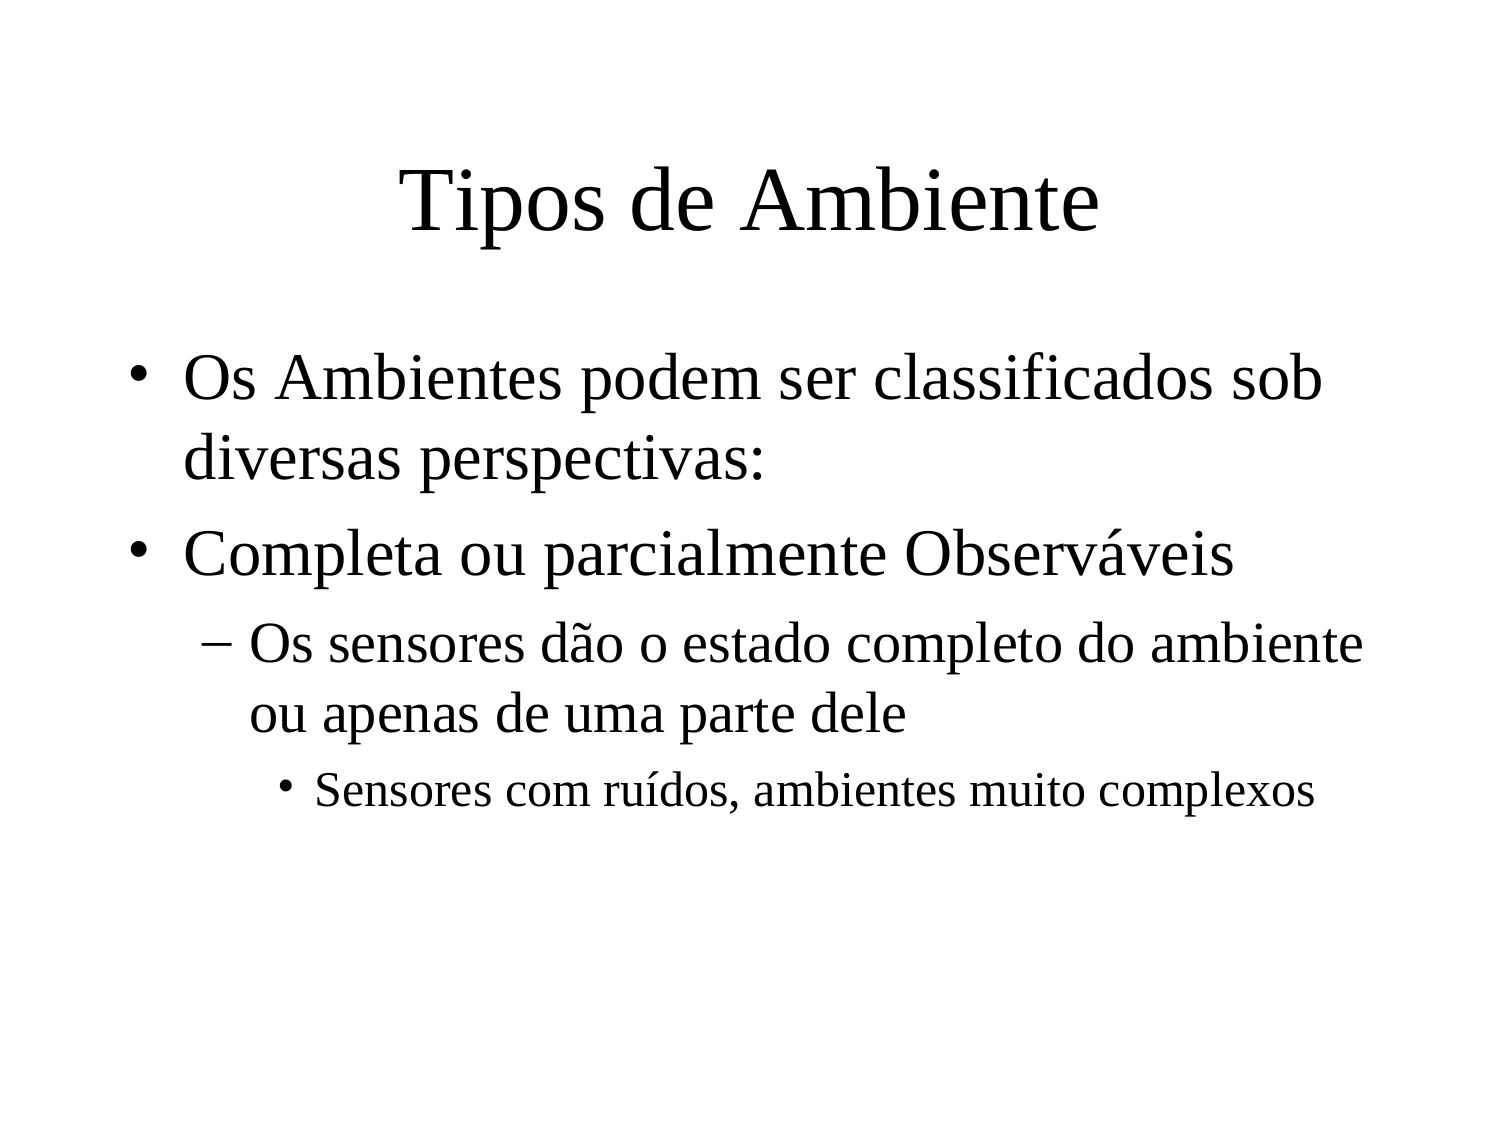

# Tipos de Ambiente
Os Ambientes podem ser classificados sob diversas perspectivas:
Completa ou parcialmente Observáveis
Os sensores dão o estado completo do ambiente ou apenas de uma parte dele
Sensores com ruídos, ambientes muito complexos